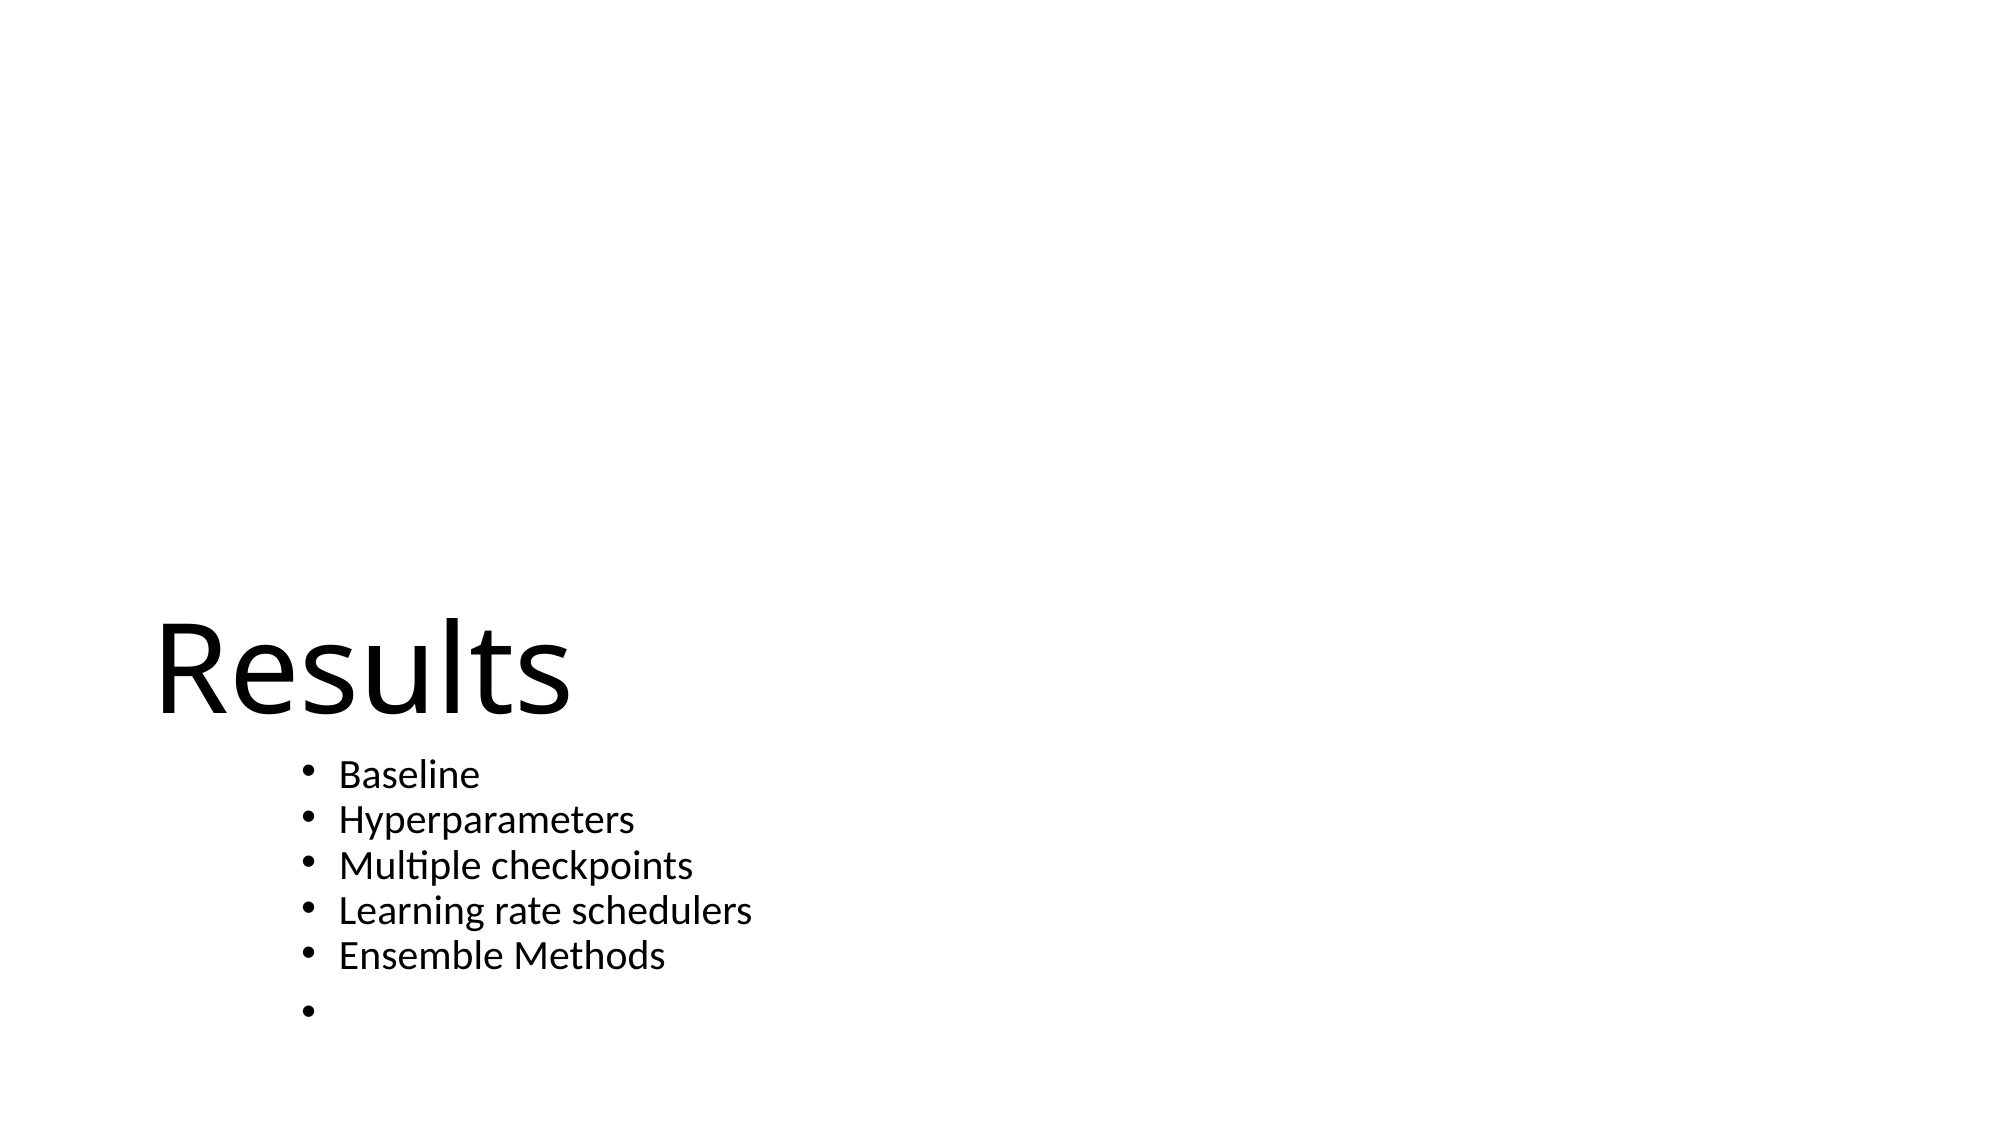

# Results
Baseline
Hyperparameters
Multiple checkpoints
Learning rate schedulers
Ensemble Methods